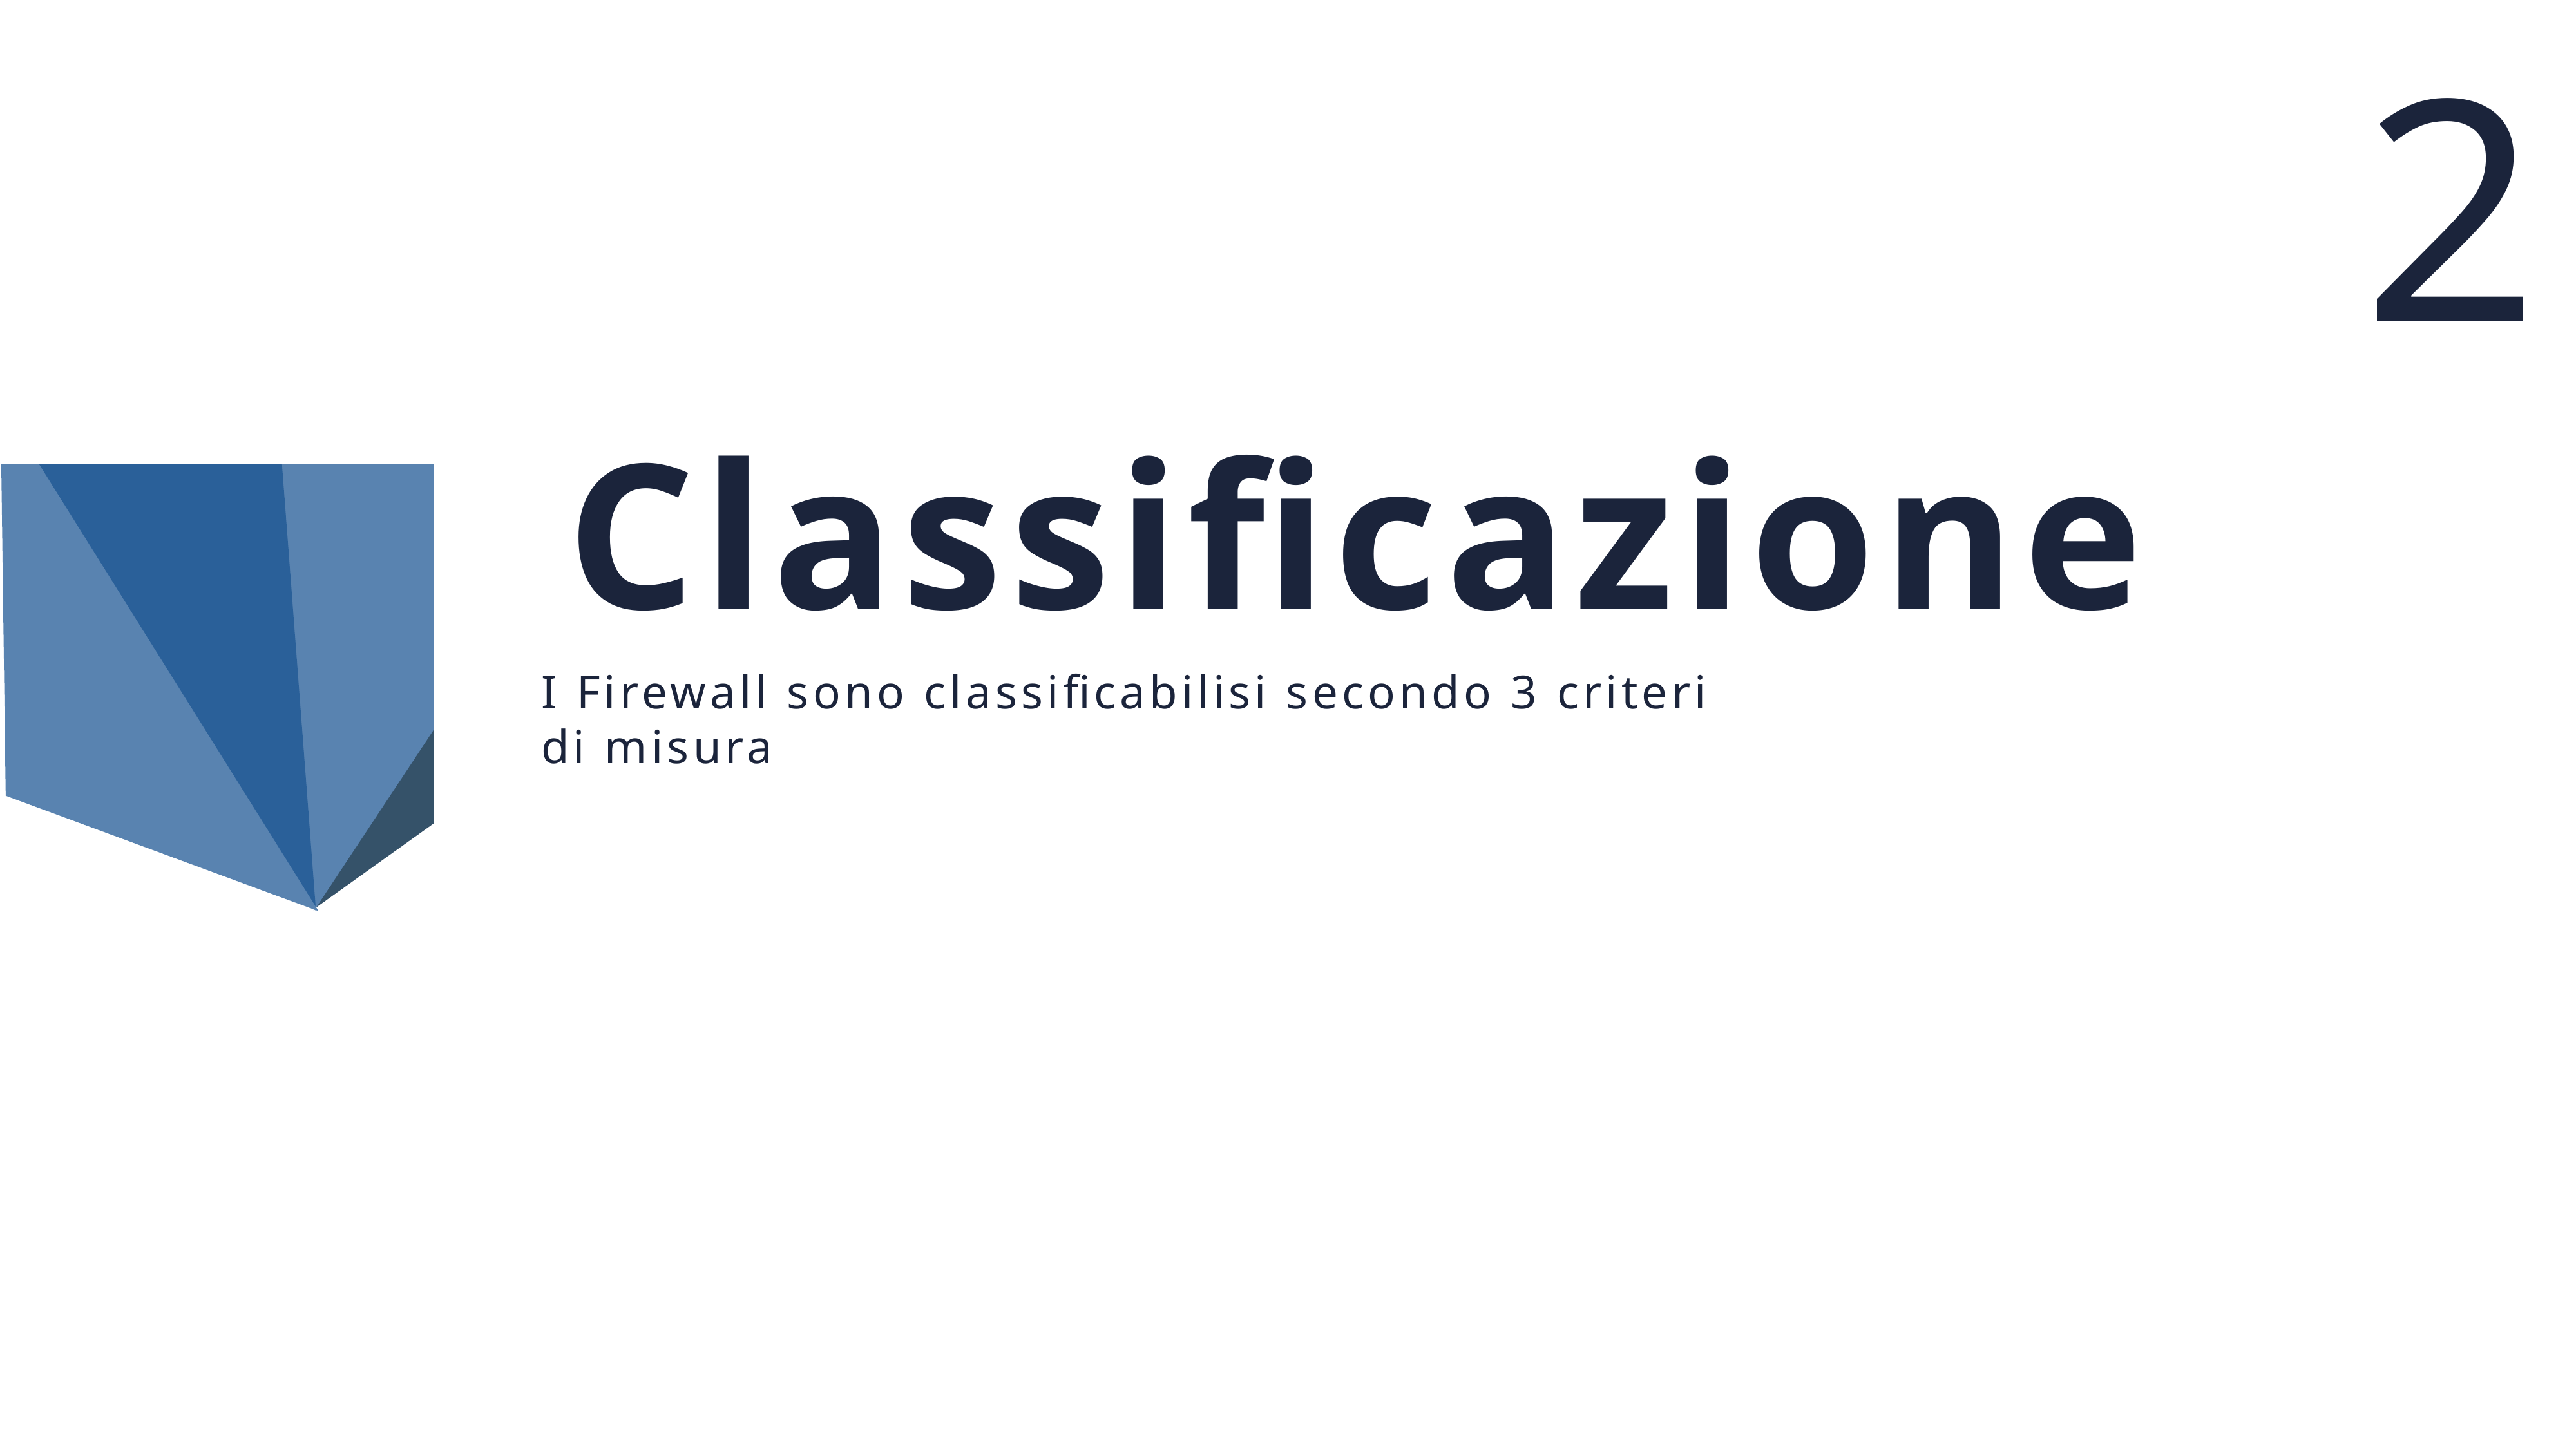

2
Classificazione
I Firewall sono classificabilisi secondo 3 criteri
di misura